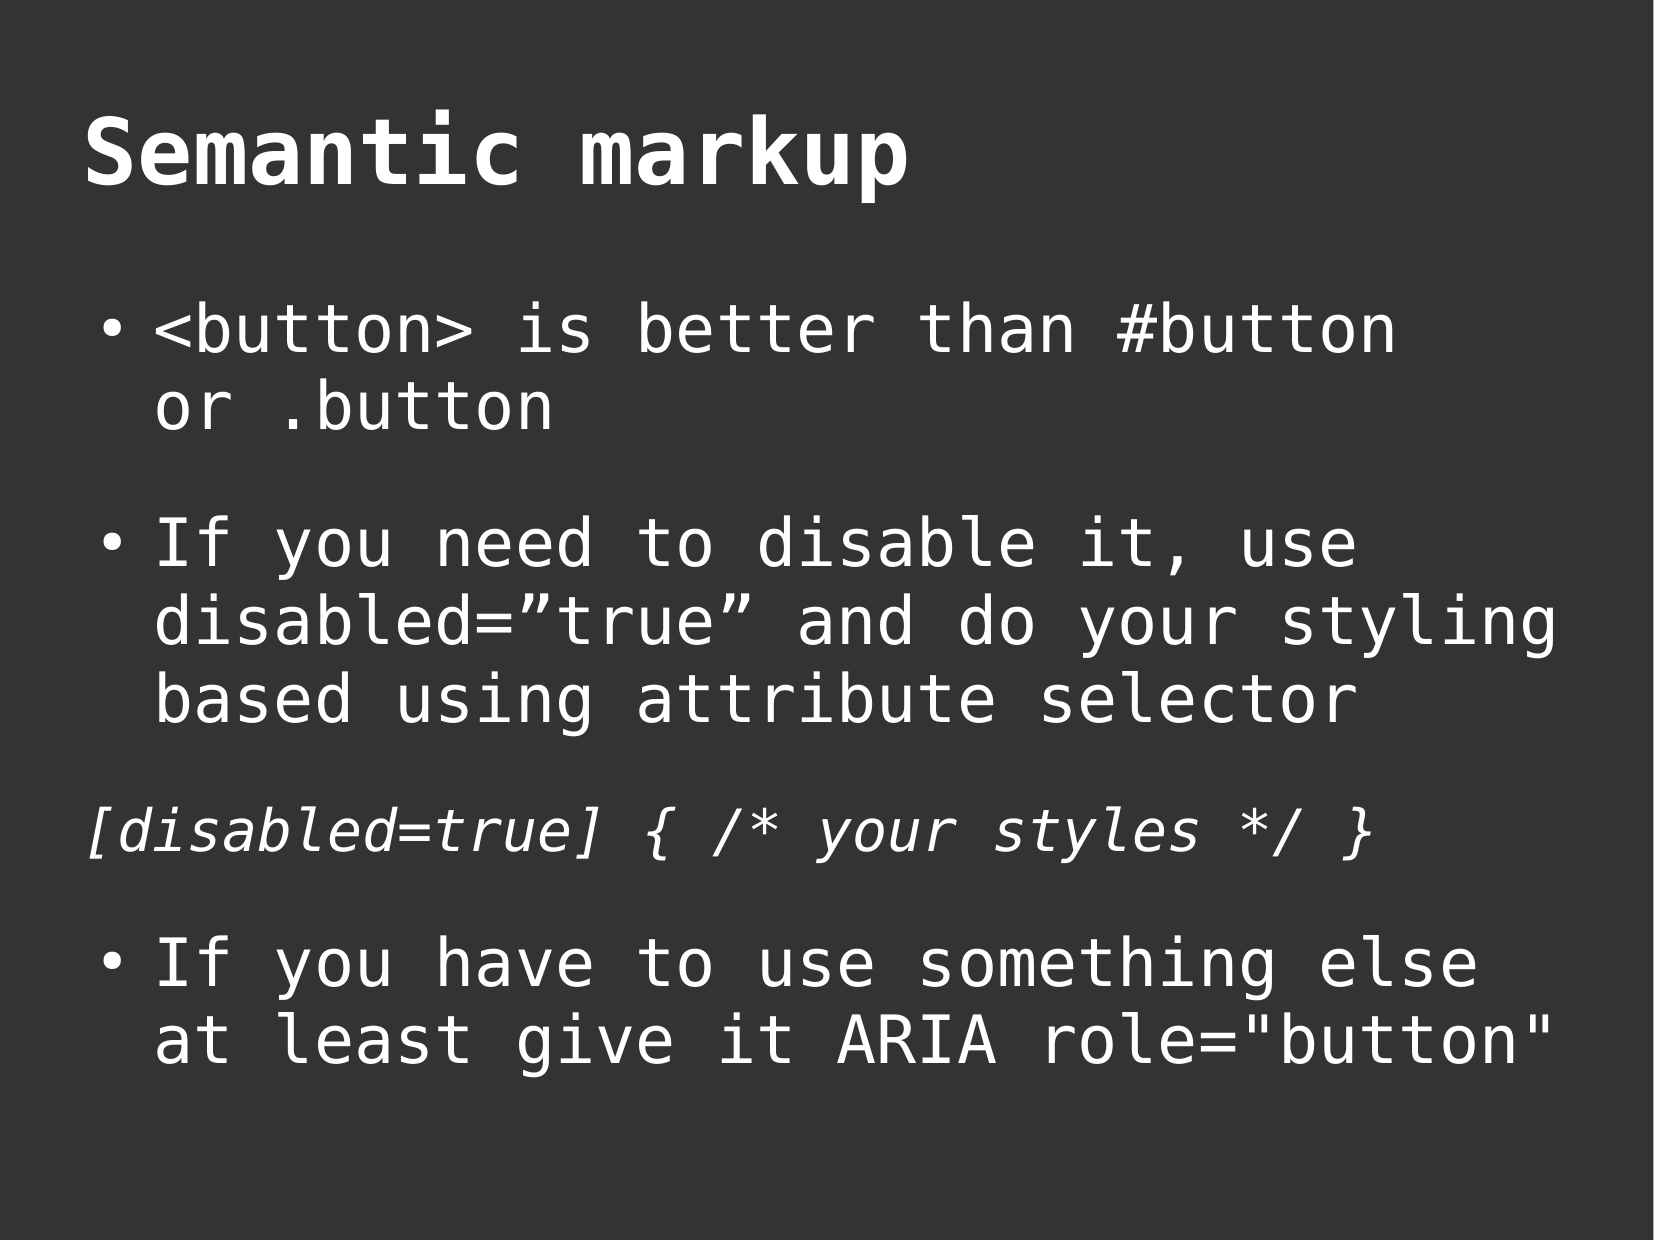

# Semantic markup
<button> is better than #button or .button
If you need to disable it, use disabled=”true” and do your styling based using attribute selector
[disabled=true] { /* your styles */ }
If you have to use something else at least give it ARIA role="button"